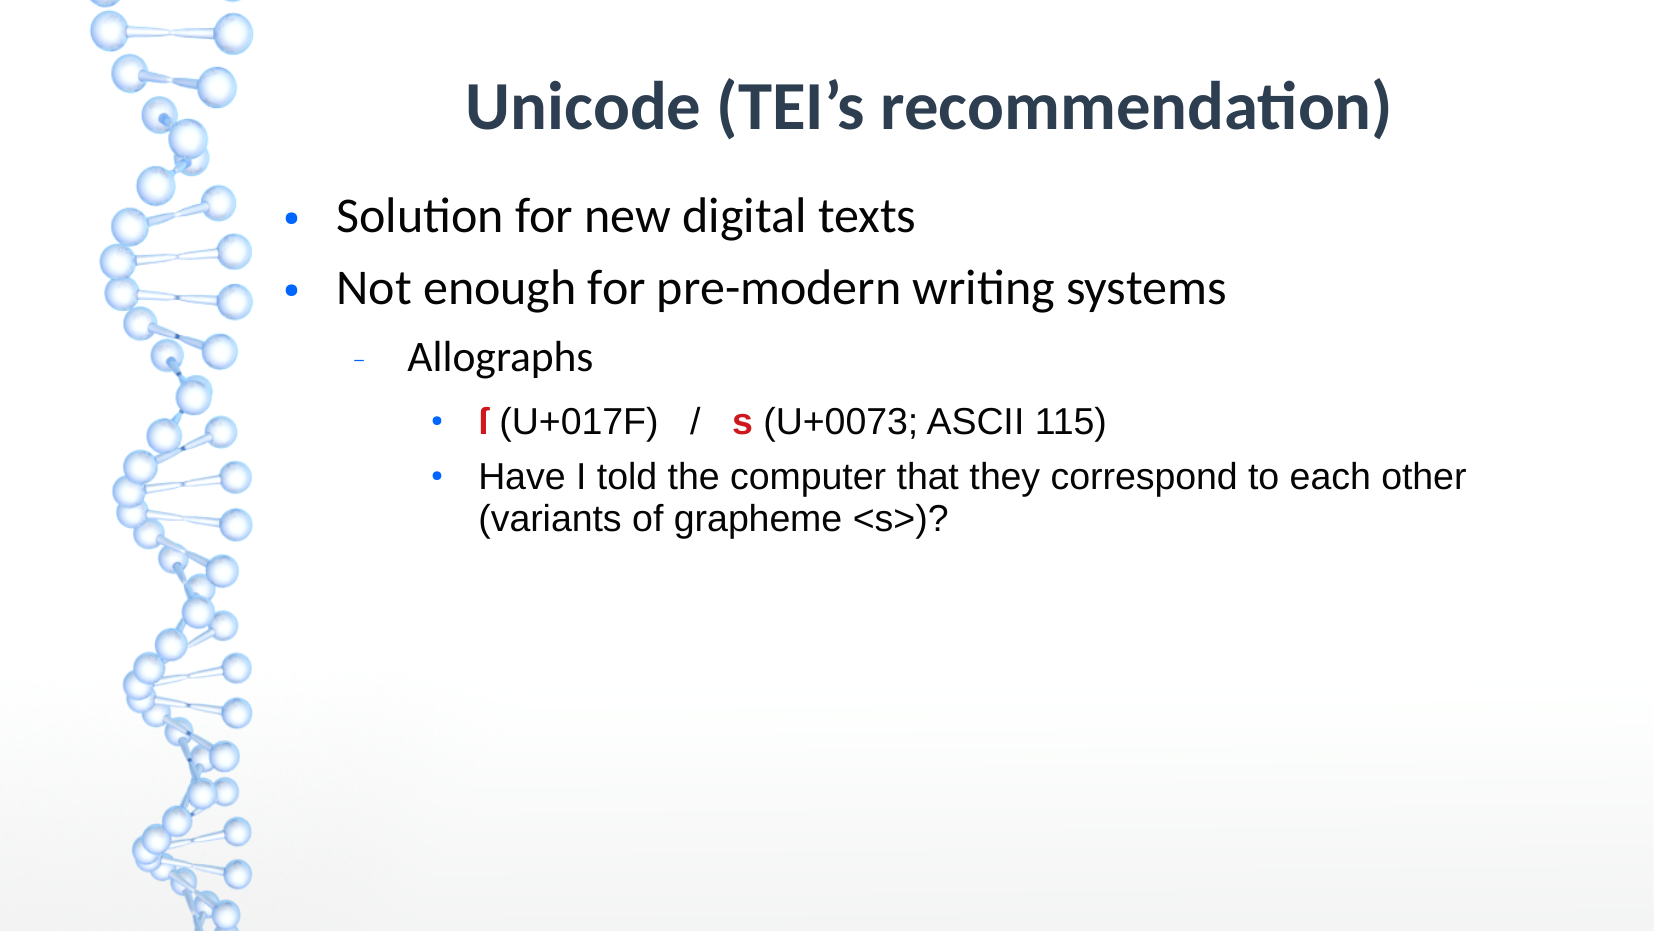

# Unicode (TEI’s recommendation)
Solution for new digital texts
Not enough for pre-modern writing systems
Allographs
ſ (U+017F) / s (U+0073; ASCII 115)
Have I told the computer that they correspond to each other (variants of grapheme <s>)?